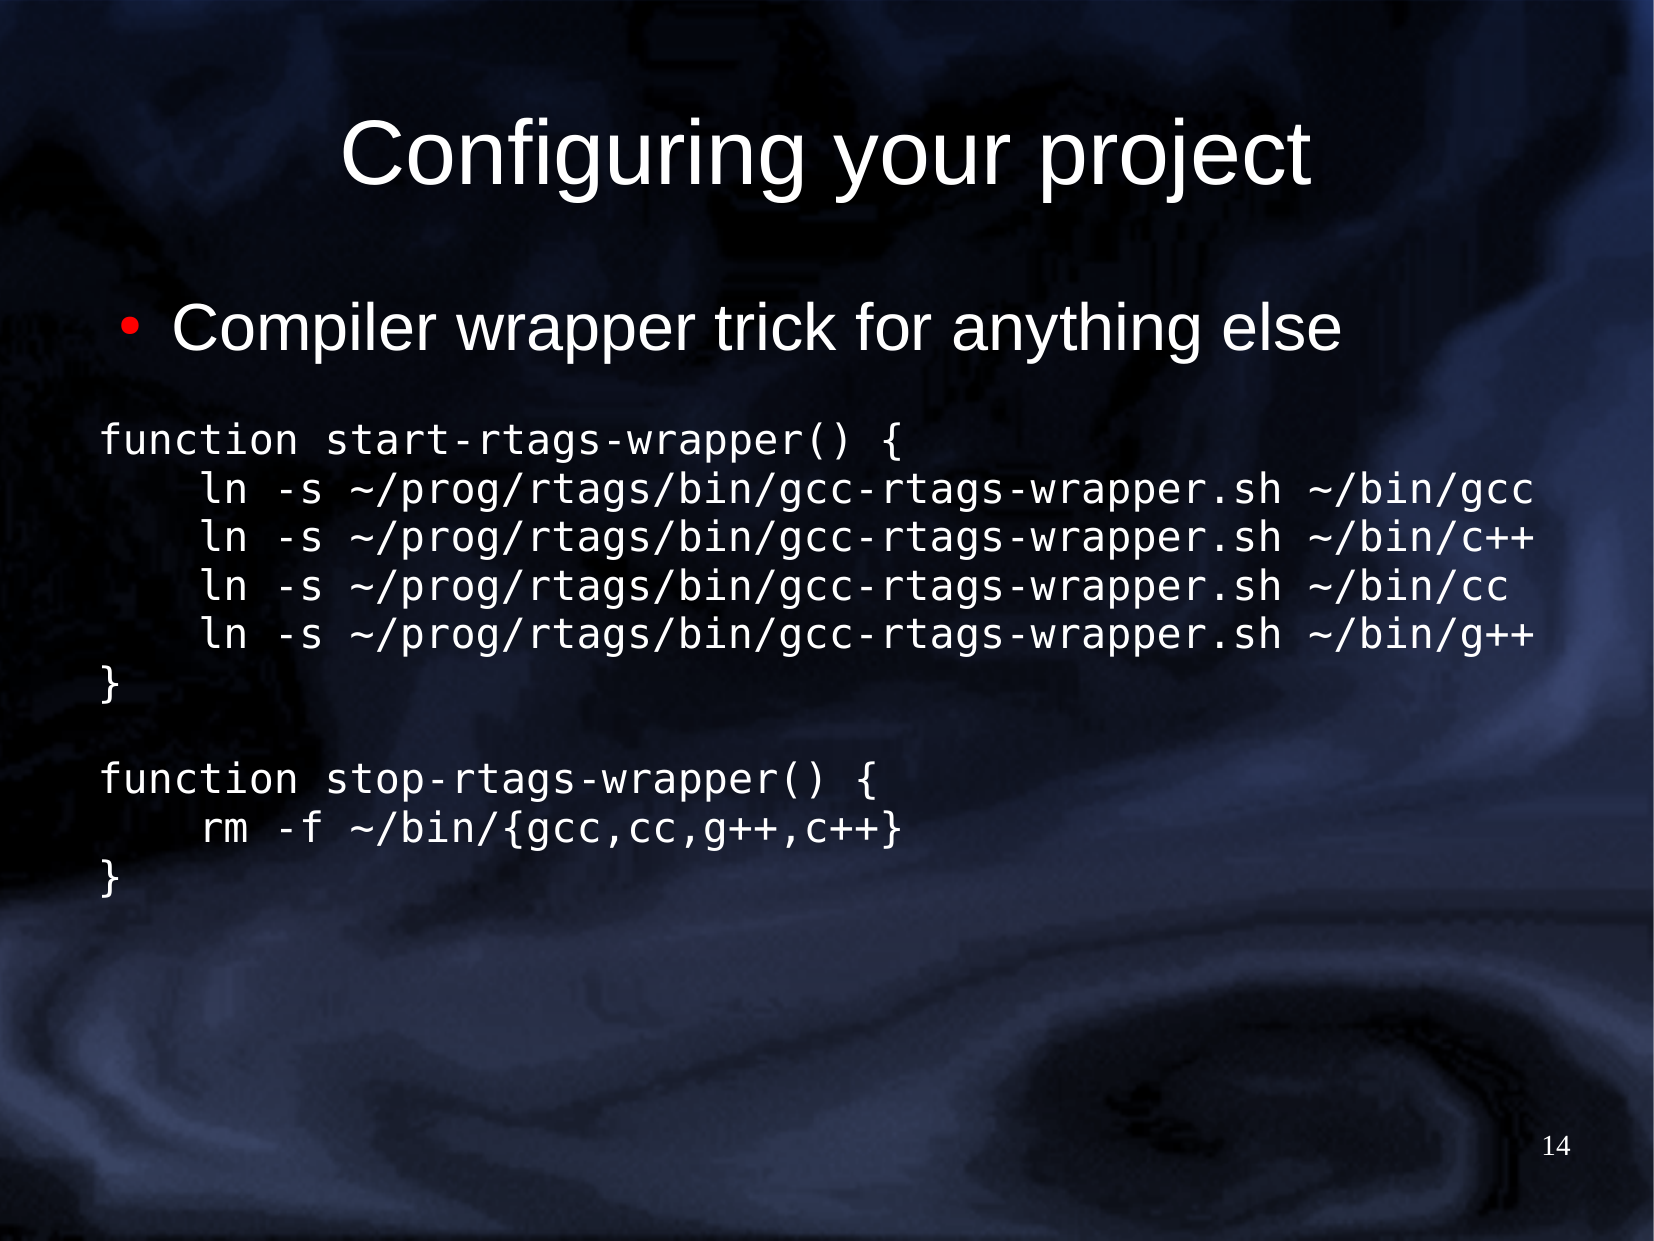

# Configuring your project
Compiler wrapper trick for anything else
function start-rtags-wrapper() {
 ln -s ~/prog/rtags/bin/gcc-rtags-wrapper.sh ~/bin/gcc
 ln -s ~/prog/rtags/bin/gcc-rtags-wrapper.sh ~/bin/c++
 ln -s ~/prog/rtags/bin/gcc-rtags-wrapper.sh ~/bin/cc
 ln -s ~/prog/rtags/bin/gcc-rtags-wrapper.sh ~/bin/g++
}
function stop-rtags-wrapper() {
 rm -f ~/bin/{gcc,cc,g++,c++}
}
14